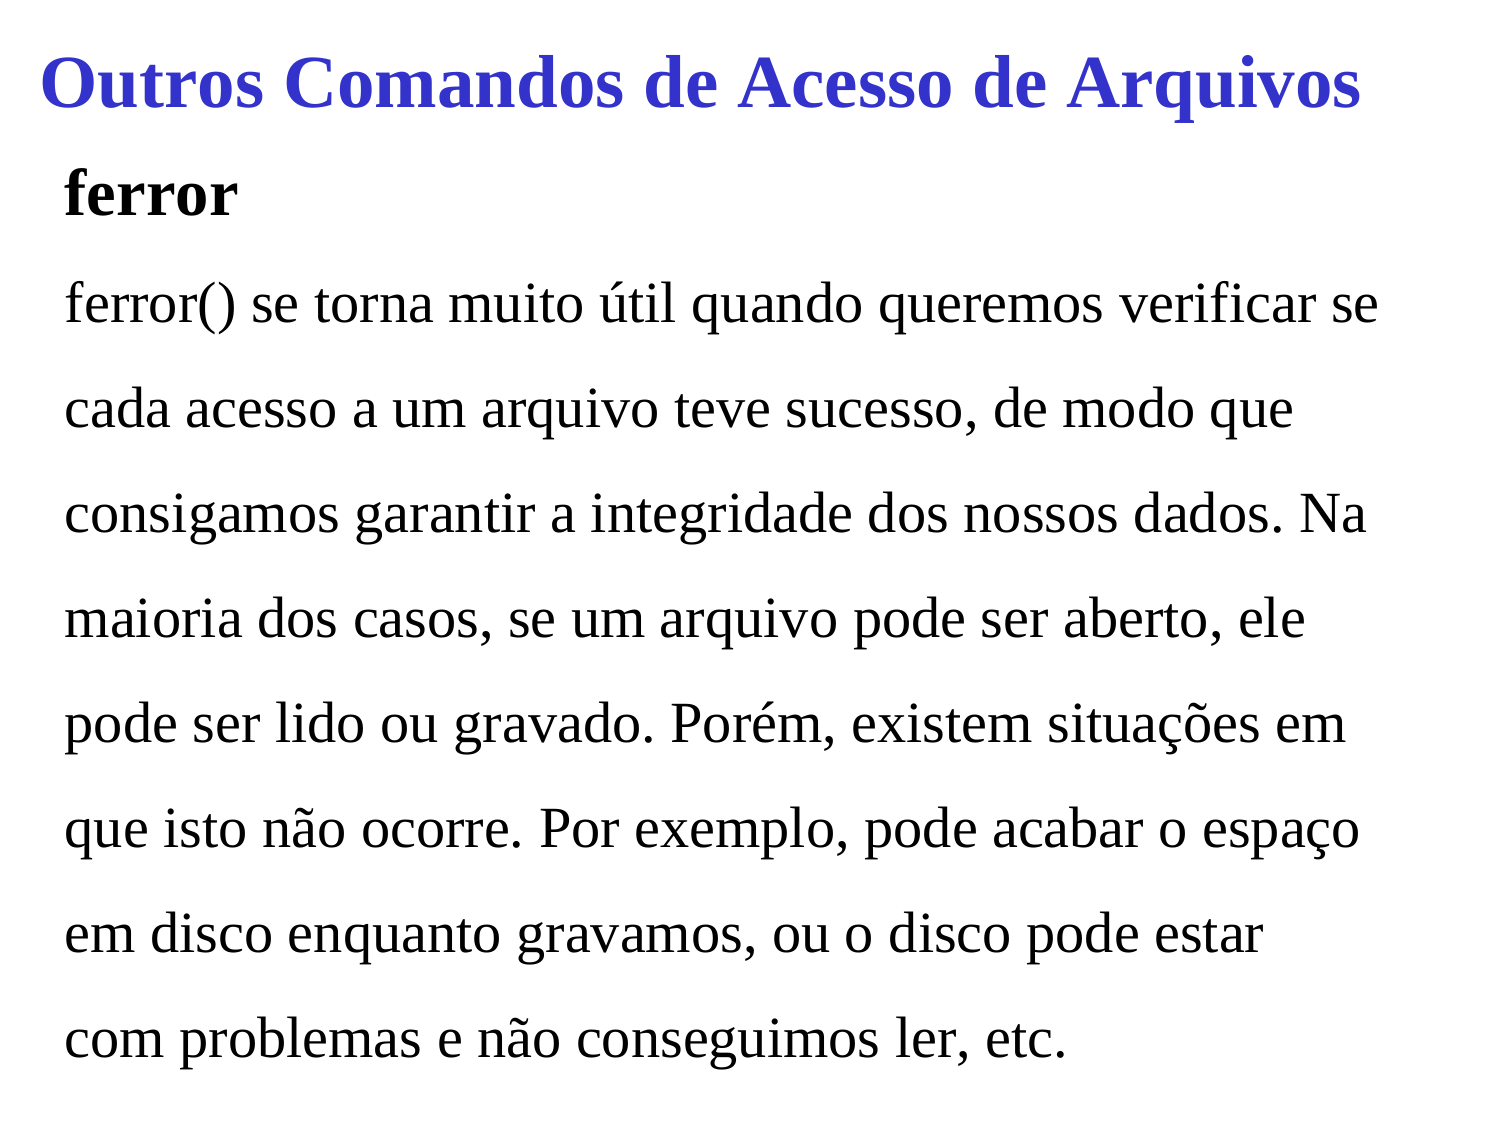

Outros Comandos de Acesso de Arquivos
ferror
ferror() se torna muito útil quando queremos verificar se
cada acesso a um arquivo teve sucesso, de modo que
consigamos garantir a integridade dos nossos dados. Na
maioria dos casos, se um arquivo pode ser aberto, ele
pode ser lido ou gravado. Porém, existem situações em
que isto não ocorre. Por exemplo, pode acabar o espaço
em disco enquanto gravamos, ou o disco pode estar
com problemas e não conseguimos ler, etc.